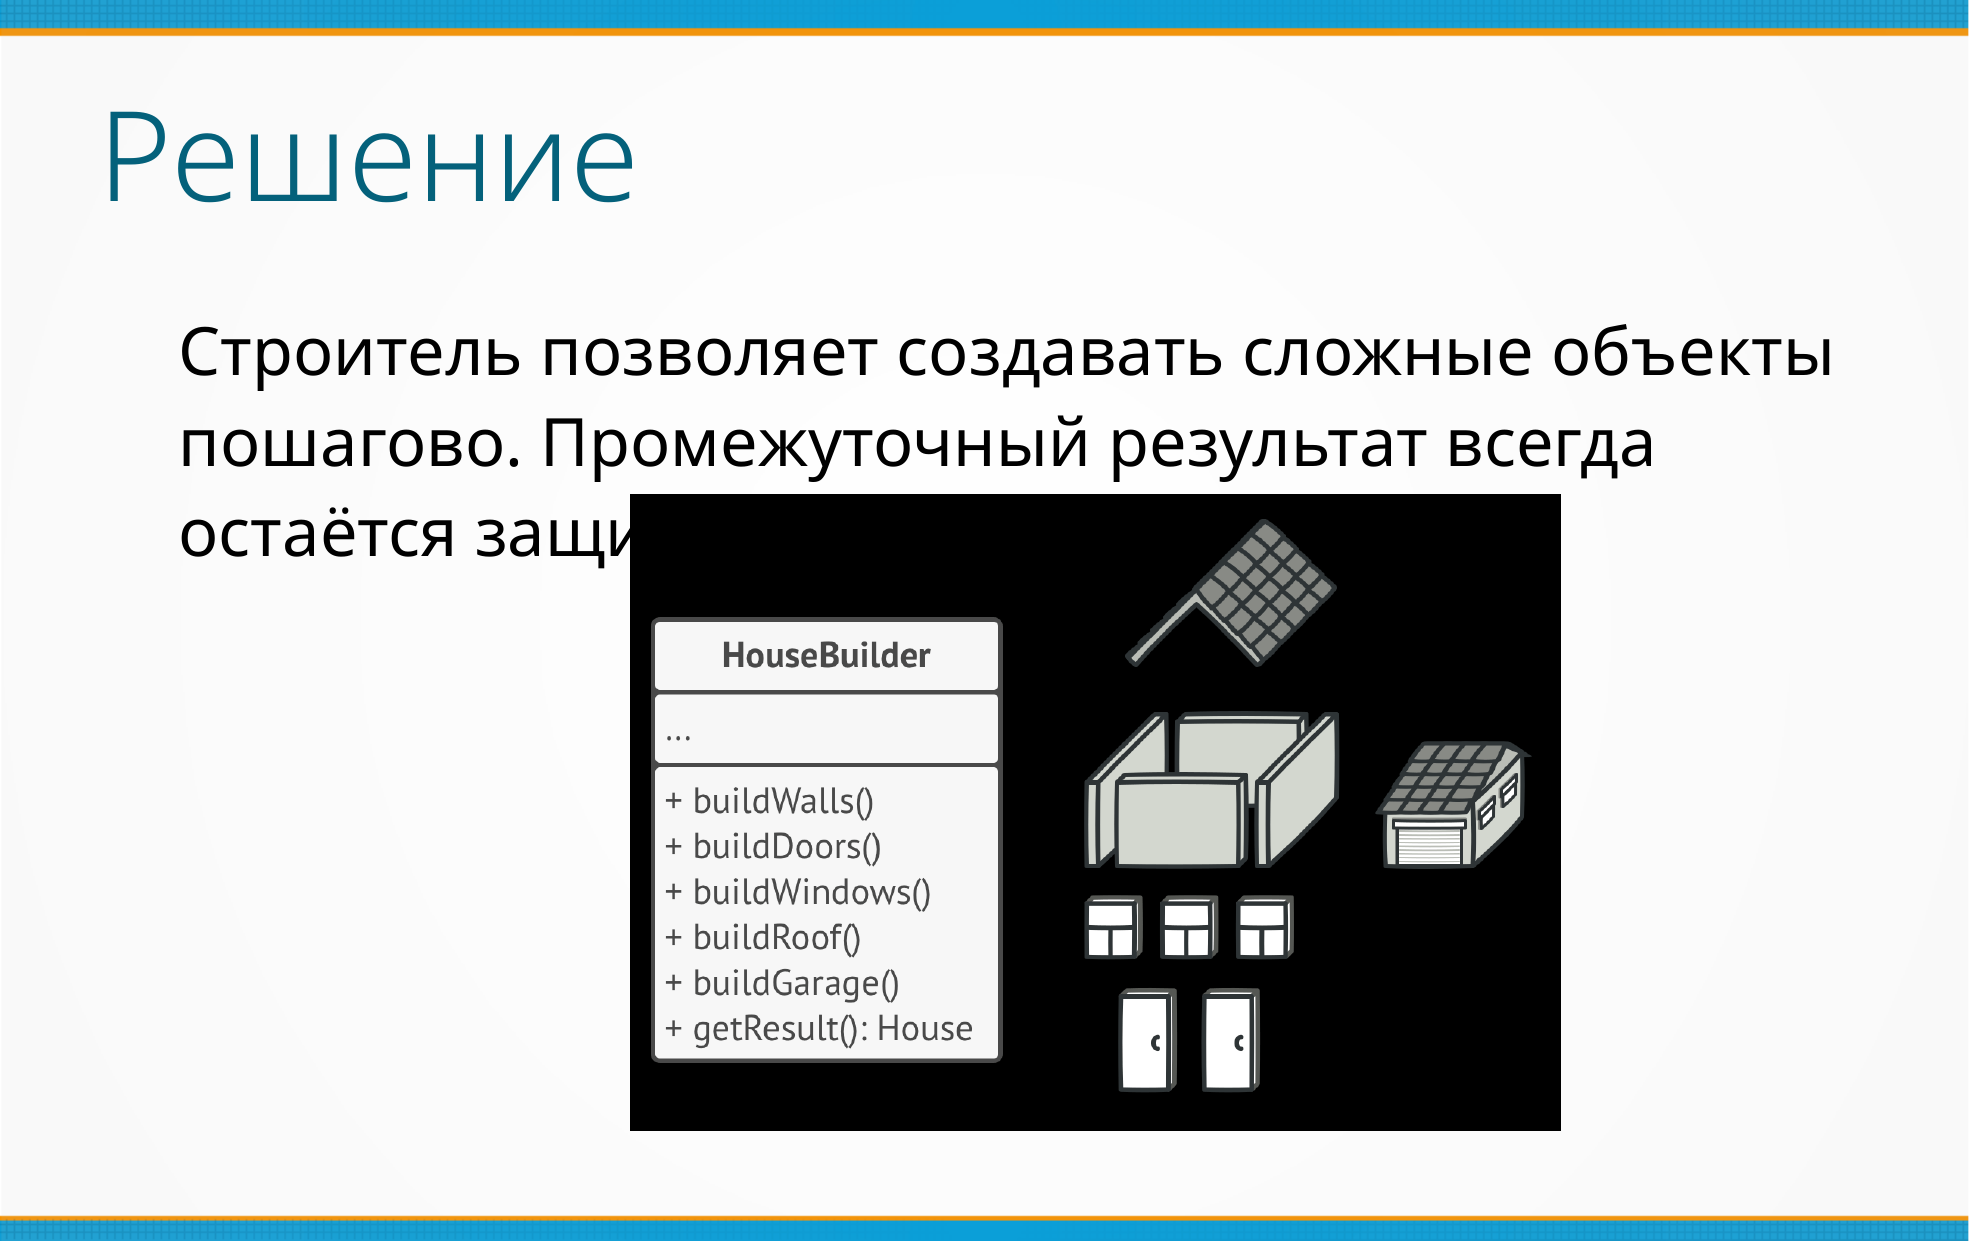

# Решение
Строитель позволяет создавать сложные объекты пошагово. Промежуточный результат всегда остаётся защищён.